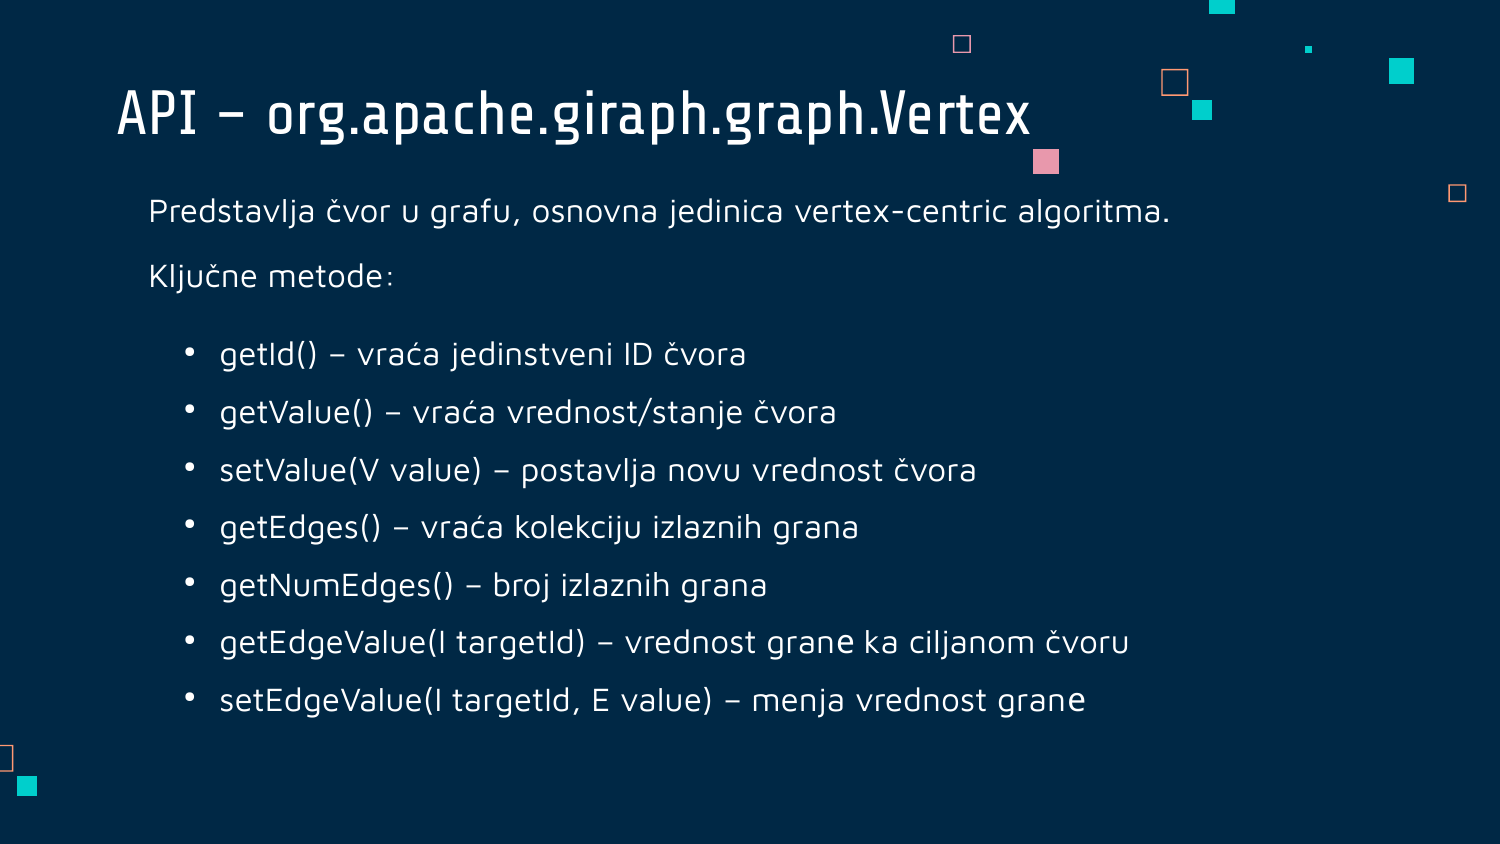

API – org.apache.giraph.graph.Vertex
# Predstavlja čvor u grafu, osnovna jedinica vertex-centric algoritma.
Ključne metode:
getId() – vraća jedinstveni ID čvora
getValue() – vraća vrednost/stanje čvora
setValue(V value) – postavlja novu vrednost čvora
getEdges() – vraća kolekciju izlaznih grana
getNumEdges() – broj izlaznih grana
getEdgeValue(I targetId) – vrednost granе ka ciljanom čvoru
setEdgeValue(I targetId, E value) – menja vrednost granе